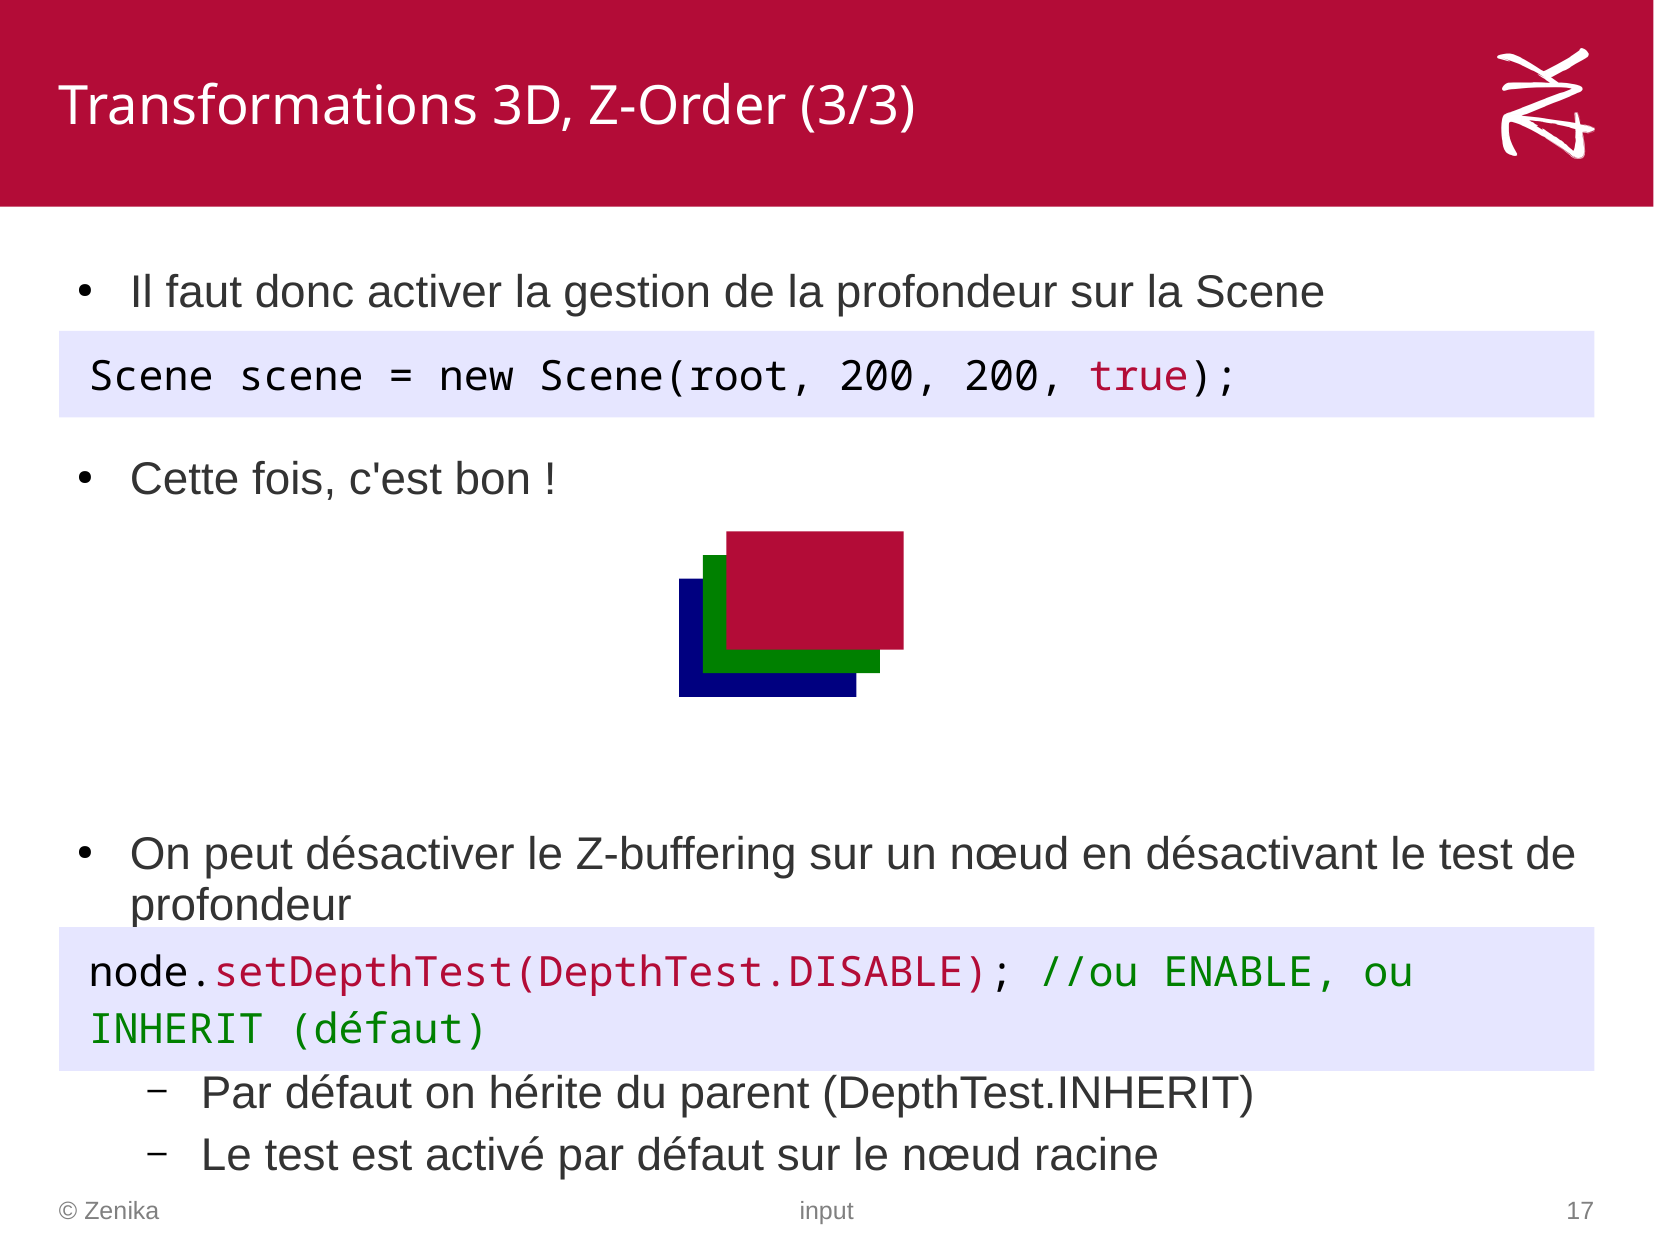

# Transformations 3D, Z-Order (3/3)
Il faut donc activer la gestion de la profondeur sur la Scene
Cette fois, c'est bon !
On peut désactiver le Z-buffering sur un nœud en désactivant le test de profondeur
Par défaut on hérite du parent (DepthTest.INHERIT)
Le test est activé par défaut sur le nœud racine
Scene scene = new Scene(root, 200, 200, true);
node.setDepthTest(DepthTest.DISABLE); //ou ENABLE, ou INHERIT (défaut)